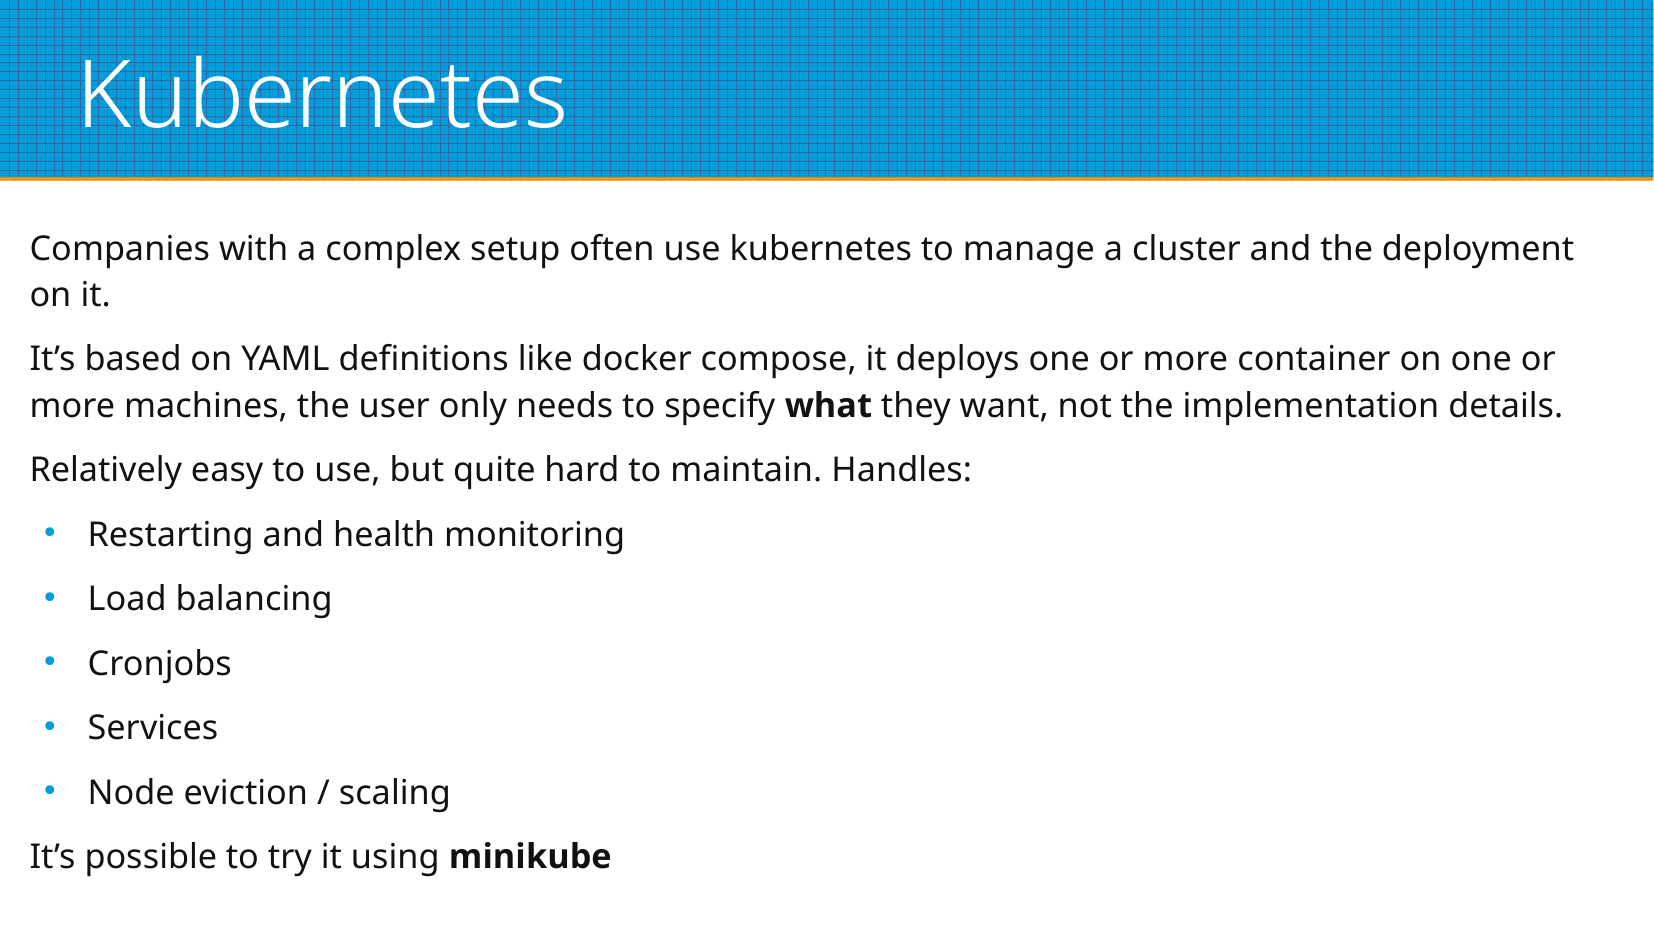

# Kubernetes
Companies with a complex setup often use kubernetes to manage a cluster and the deployment on it.
It’s based on YAML definitions like docker compose, it deploys one or more container on one or more machines, the user only needs to specify what they want, not the implementation details.
Relatively easy to use, but quite hard to maintain. Handles:
Restarting and health monitoring
Load balancing
Cronjobs
Services
Node eviction / scaling
It’s possible to try it using minikube